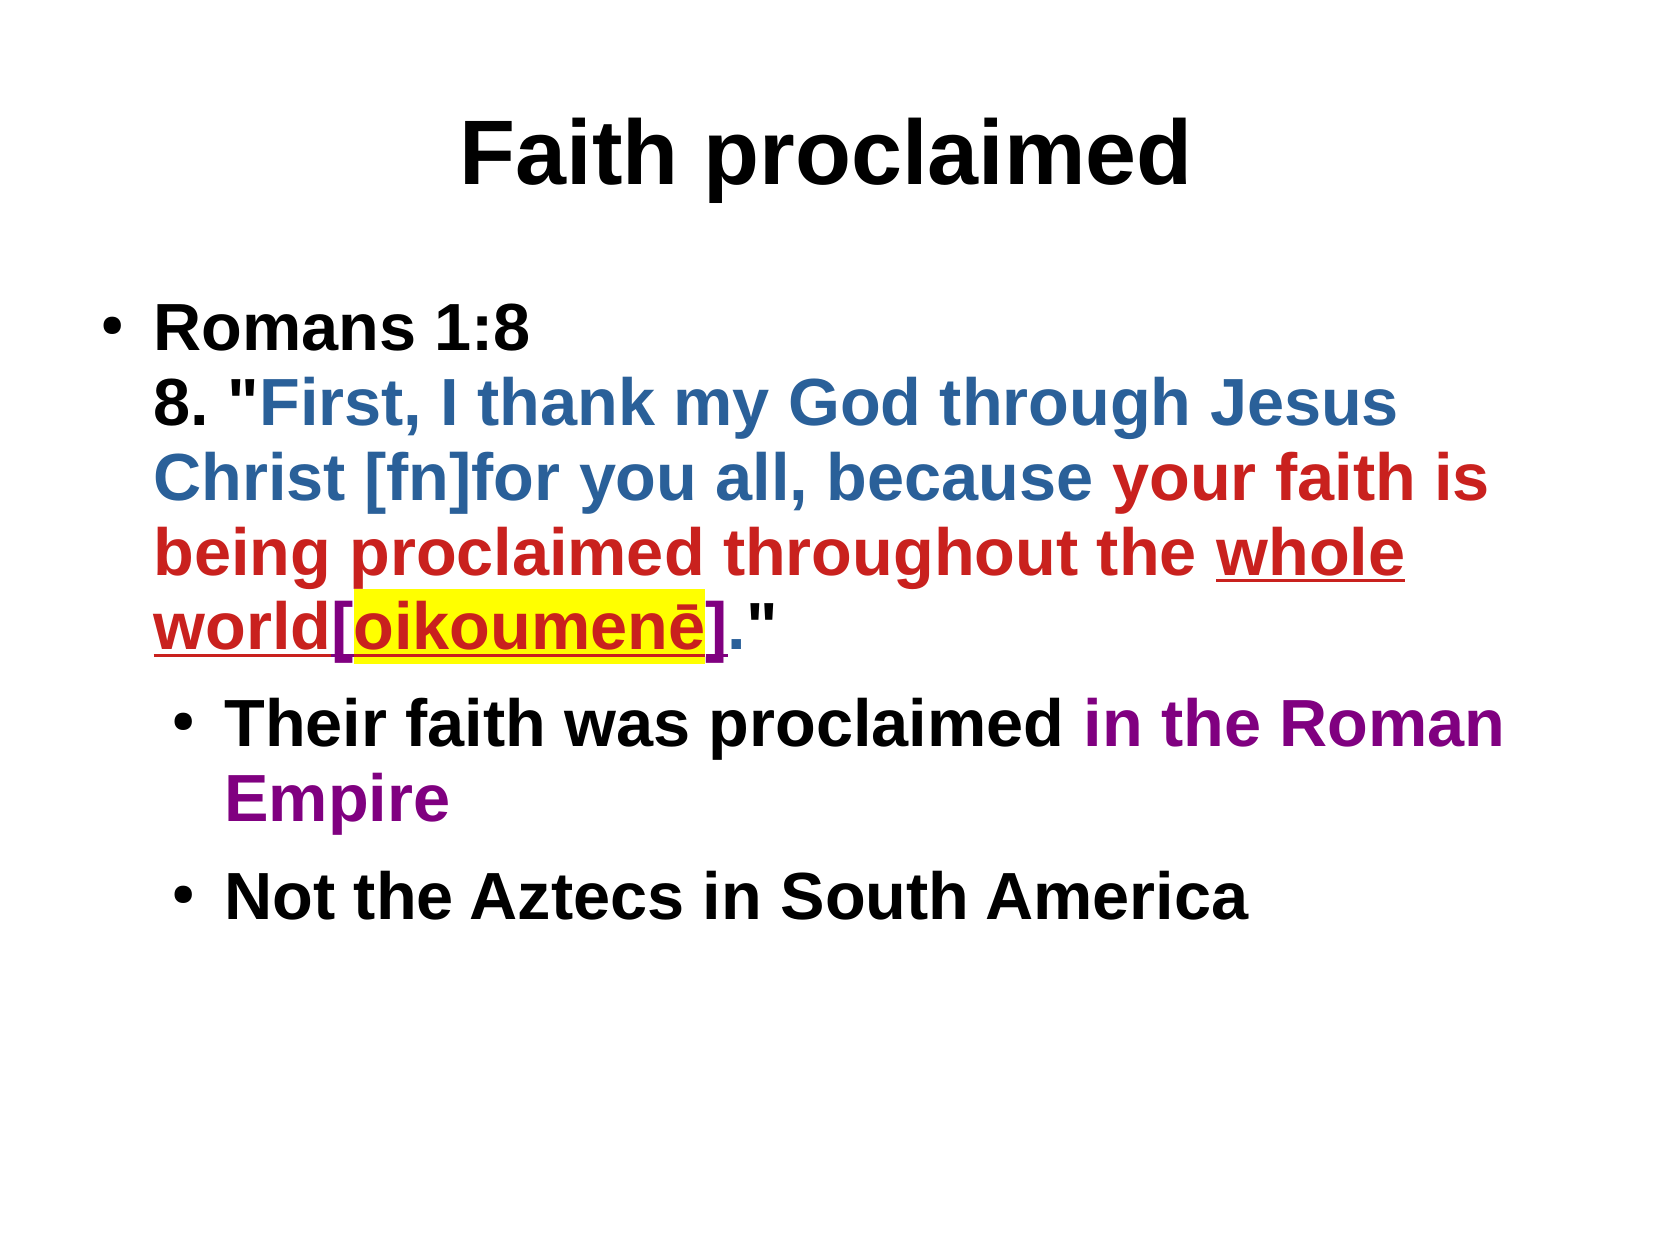

# Faith proclaimed
Romans 1:8
8. "First, I thank my God through Jesus Christ [fn]for you all, because your faith is being proclaimed throughout the whole world[oikoumenē]."
Their faith was proclaimed in the Roman Empire
Not the Aztecs in South America